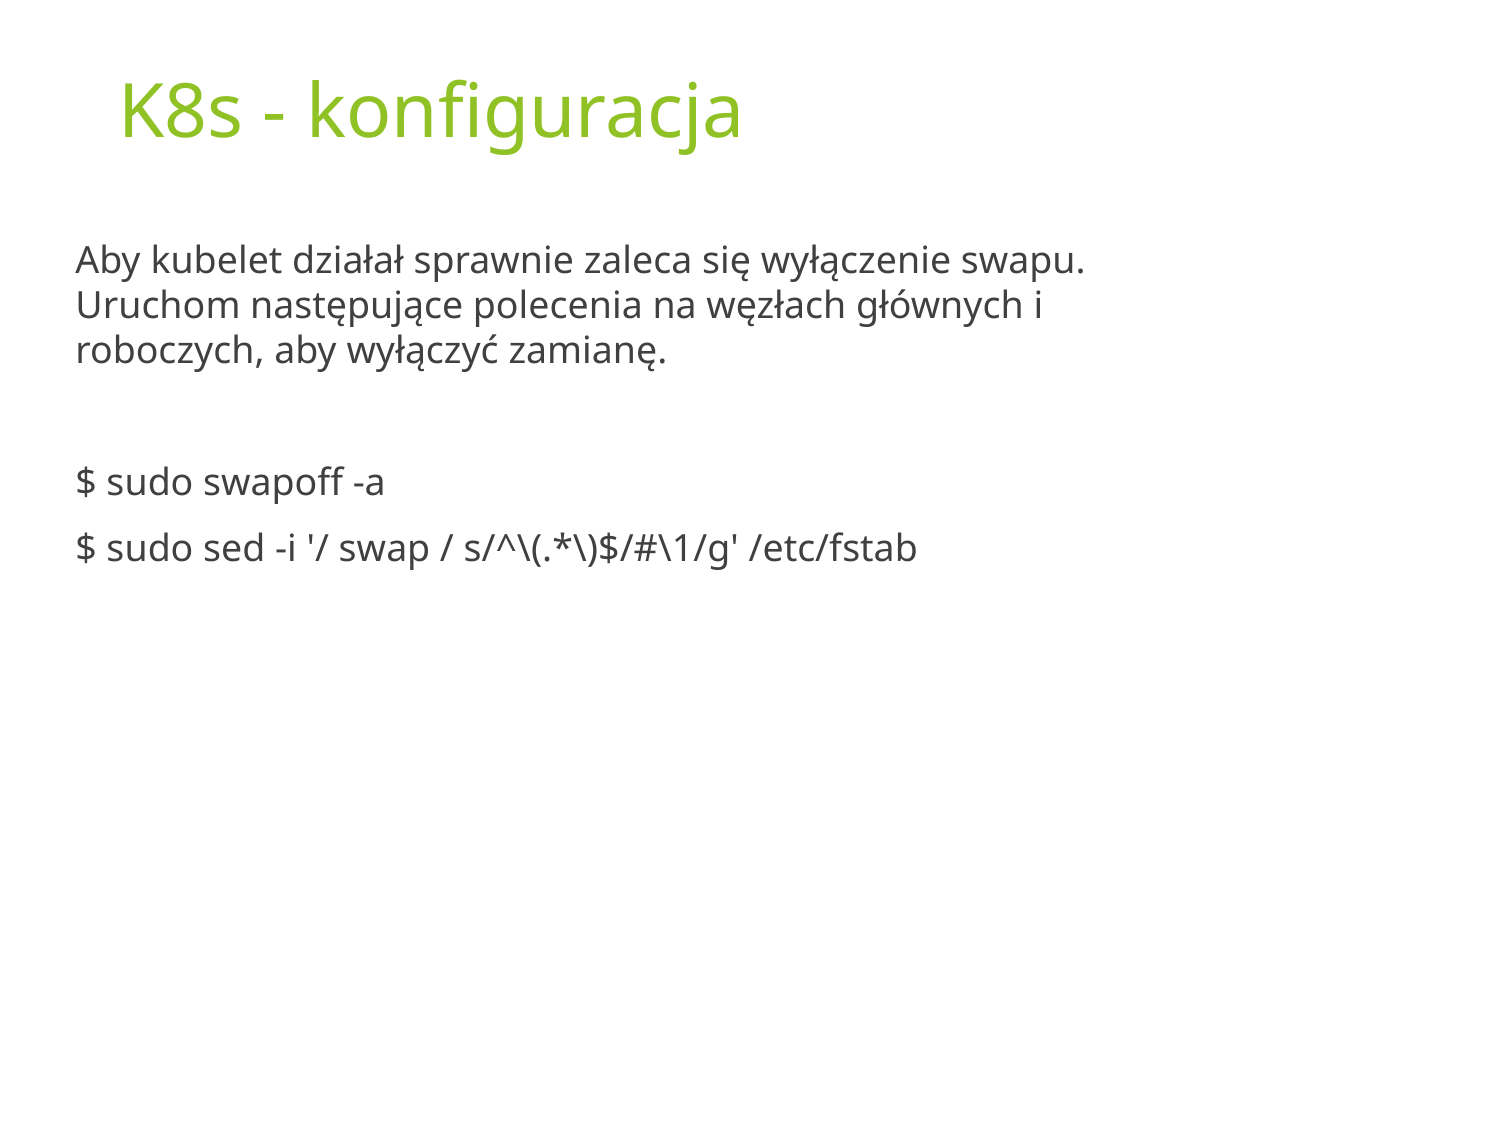

# K8s - konfiguracja
Aby kubelet działał sprawnie zaleca się wyłączenie swapu. Uruchom następujące polecenia na węzłach głównych i roboczych, aby wyłączyć zamianę.
$ sudo swapoff -a
$ sudo sed -i '/ swap / s/^\(.*\)$/#\1/g' /etc/fstab